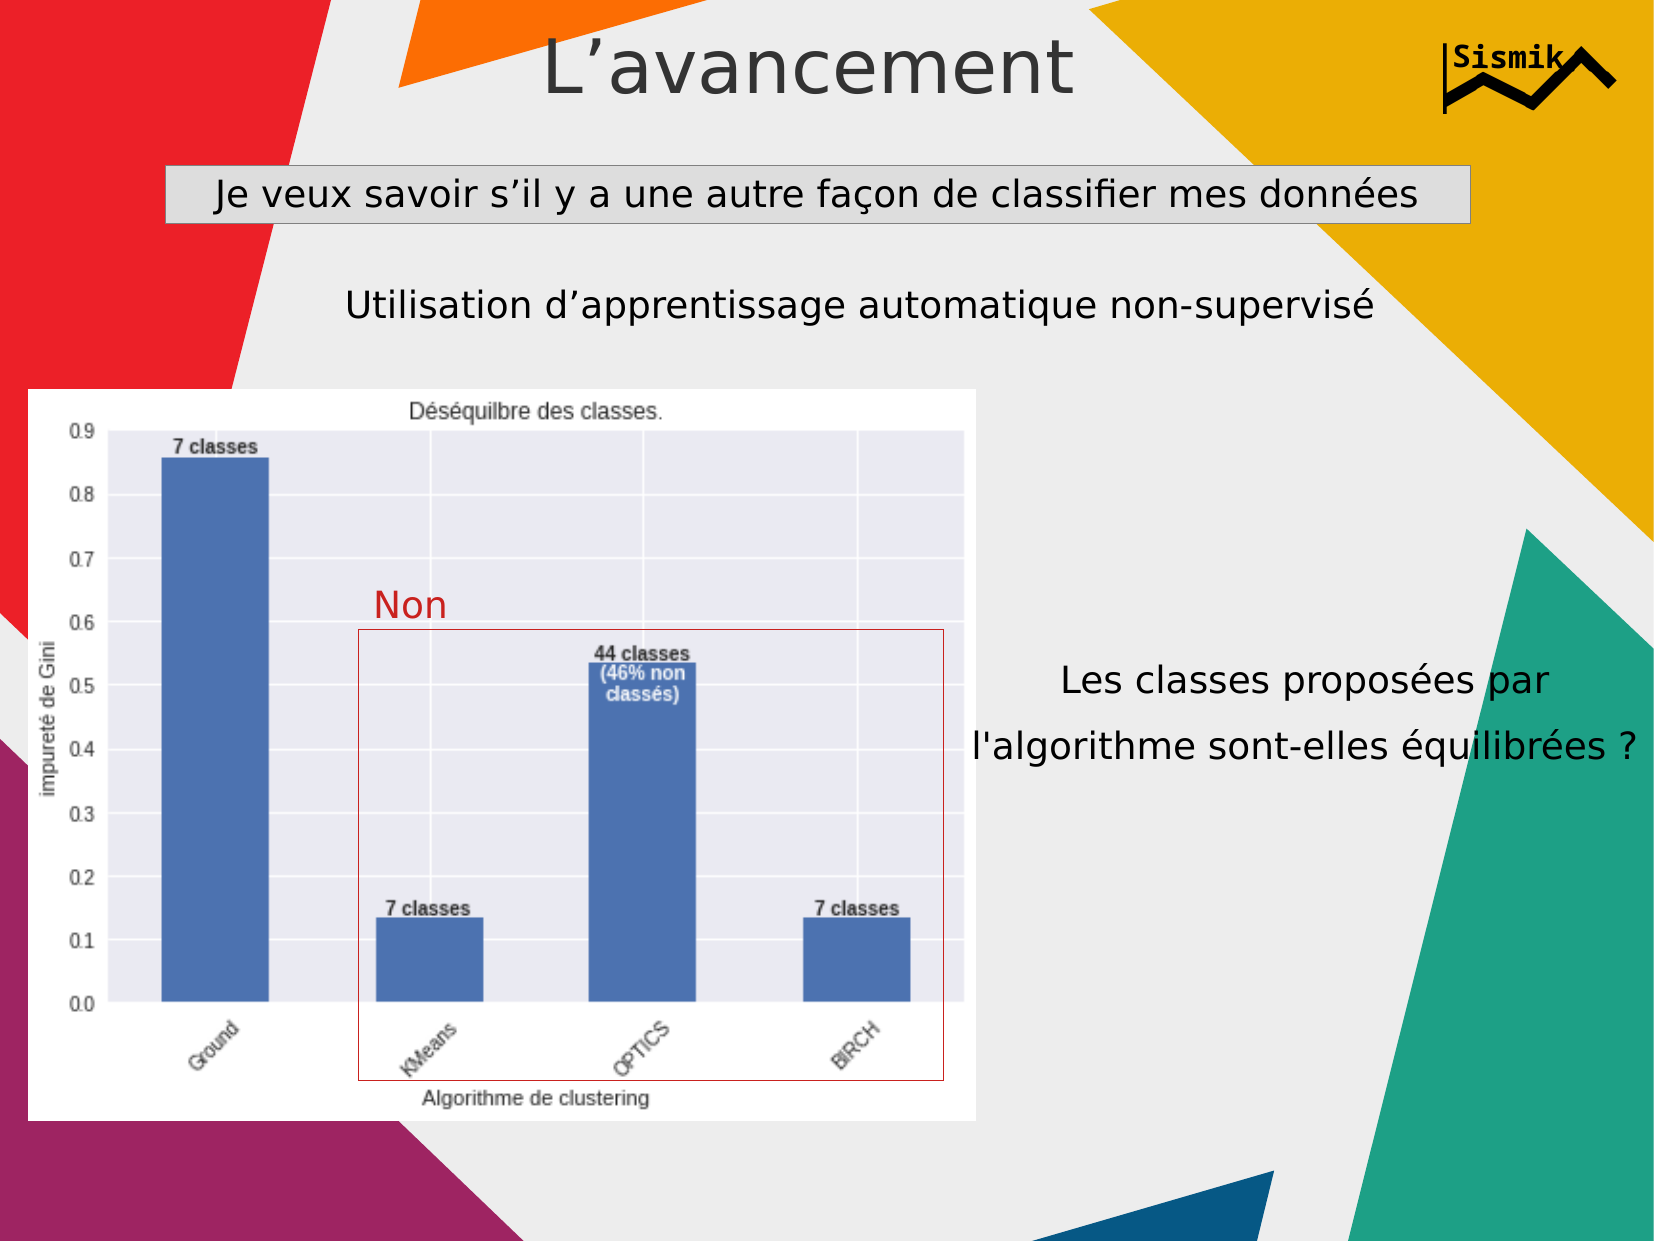

# L’avancement
Sismik
Je veux savoir s’il y a une autre façon de classifier mes données
Utilisation d’apprentissage automatique non-supervisé
Non
Les classes proposées par l'algorithme sont-elles équilibrées ?